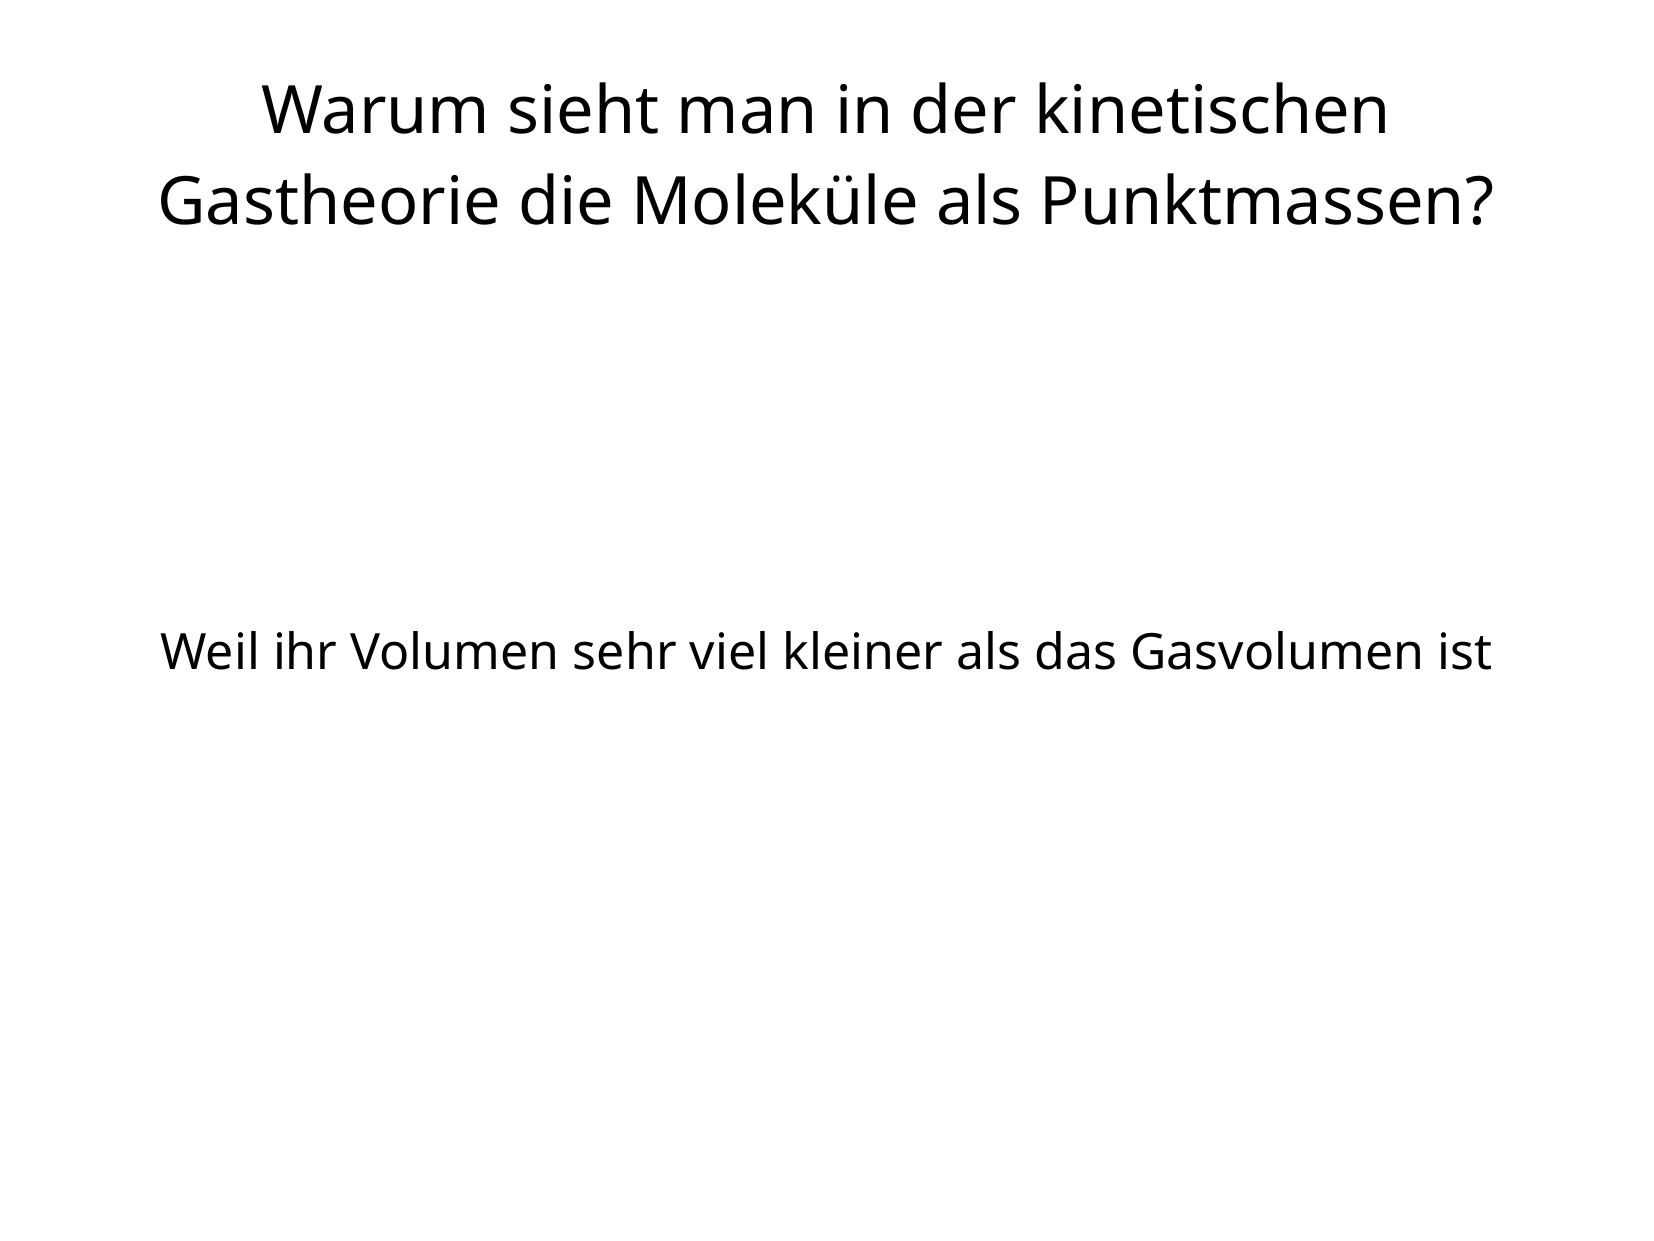

# Warum sieht man in der kinetischen Gastheorie die Moleküle als Punktmassen?
Weil ihr Volumen sehr viel kleiner als das Gasvolumen ist